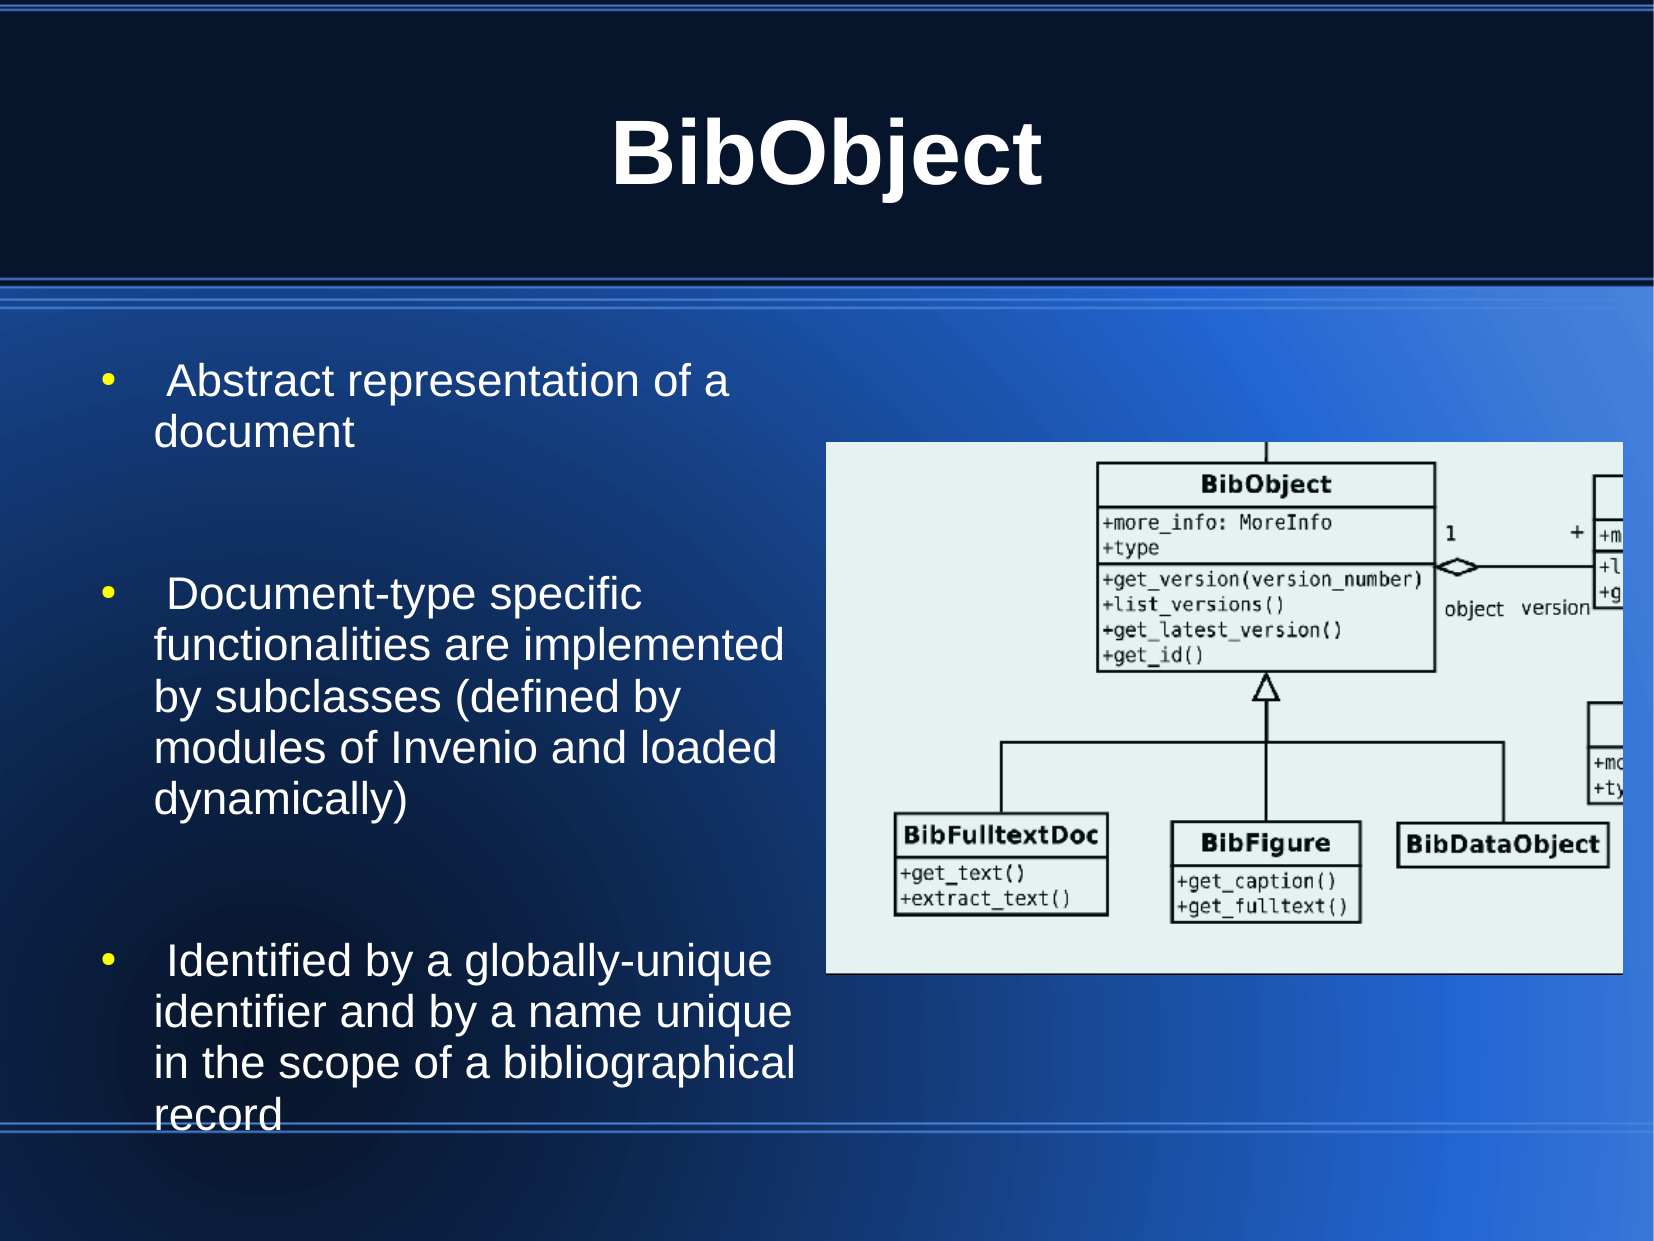

# BibObject
 Abstract representation of a document
 Document-type specific functionalities are implemented by subclasses (defined by modules of Invenio and loaded dynamically)
 Identified by a globally-unique identifier and by a name unique in the scope of a bibliographical record